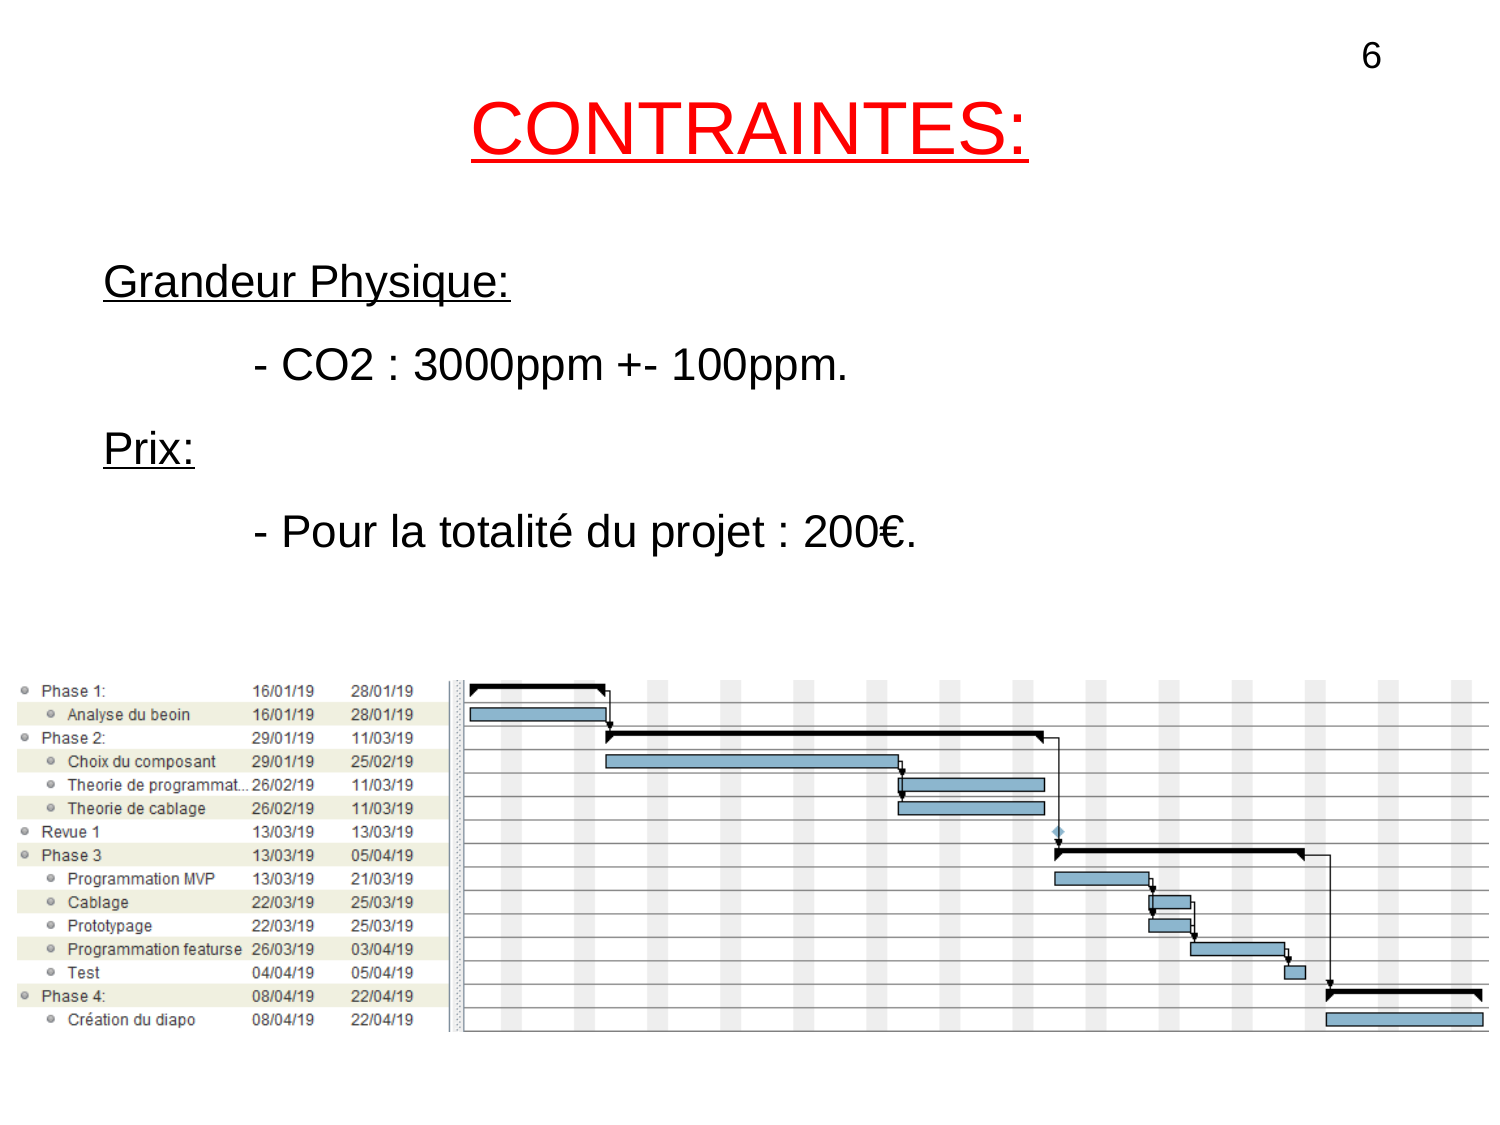

6
CONTRAINTES:
Grandeur Physique:
	- CO2 : 3000ppm +- 100ppm.
Prix:
	- Pour la totalité du projet : 200€.